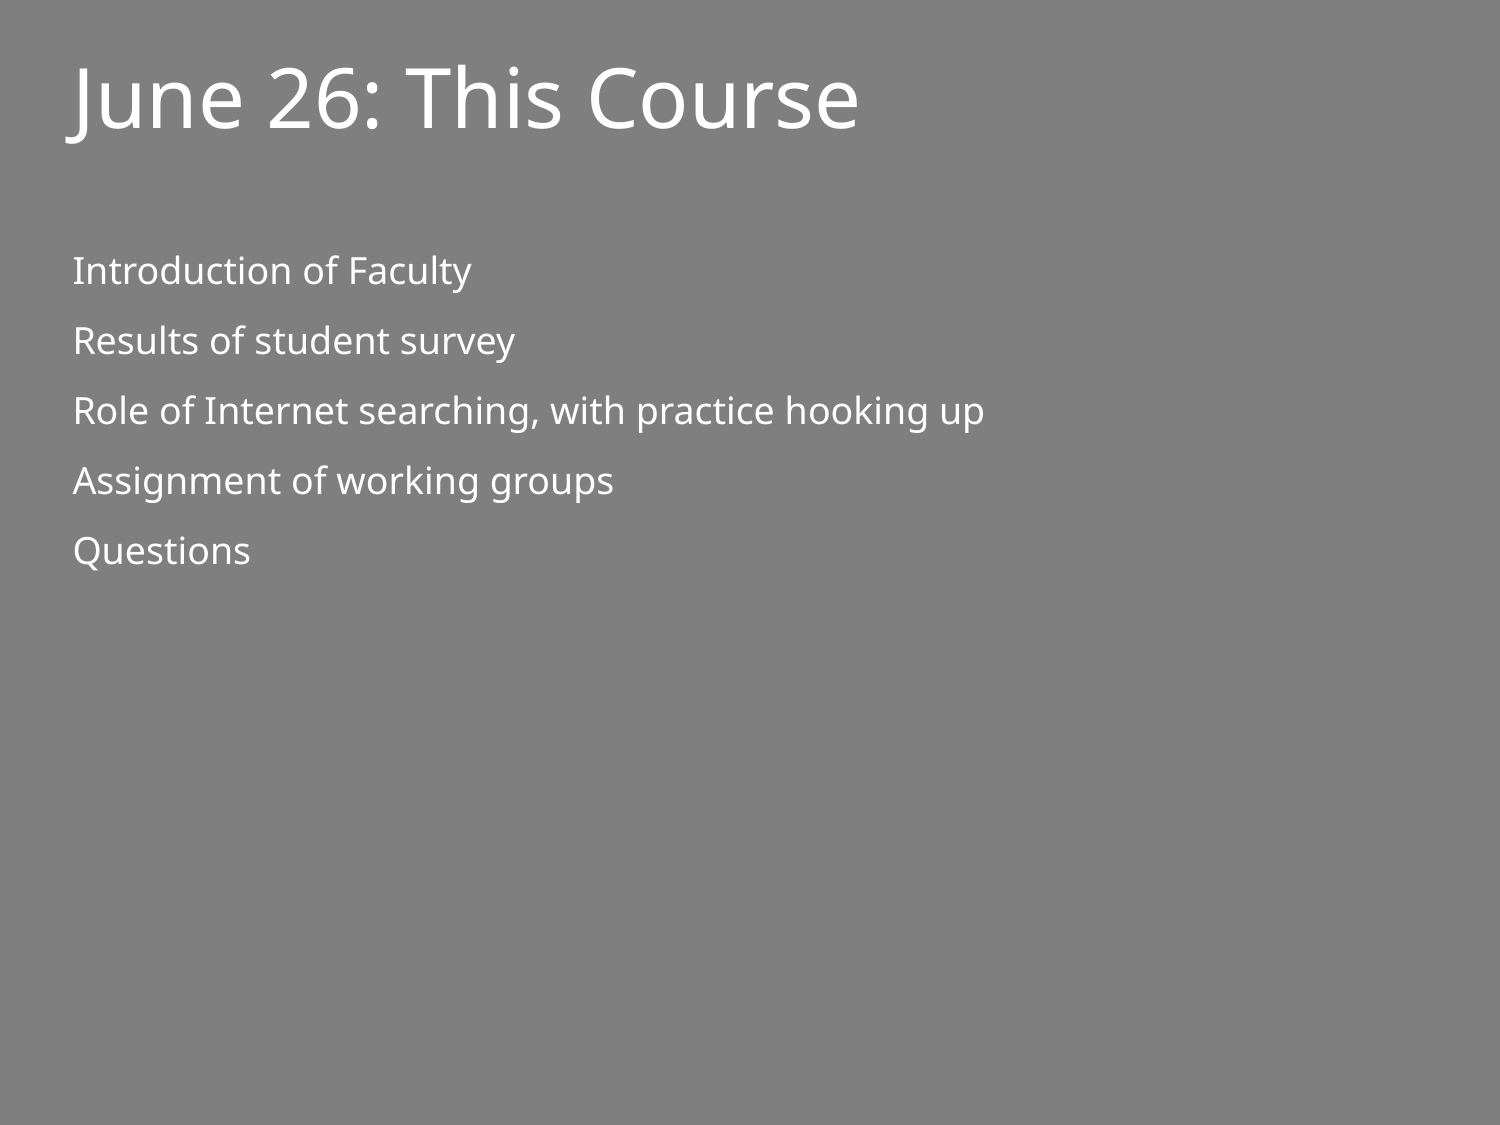

June 26: This Course
# Introduction of Faculty
Results of student survey
Role of Internet searching, with practice hooking up
Assignment of working groups
Questions